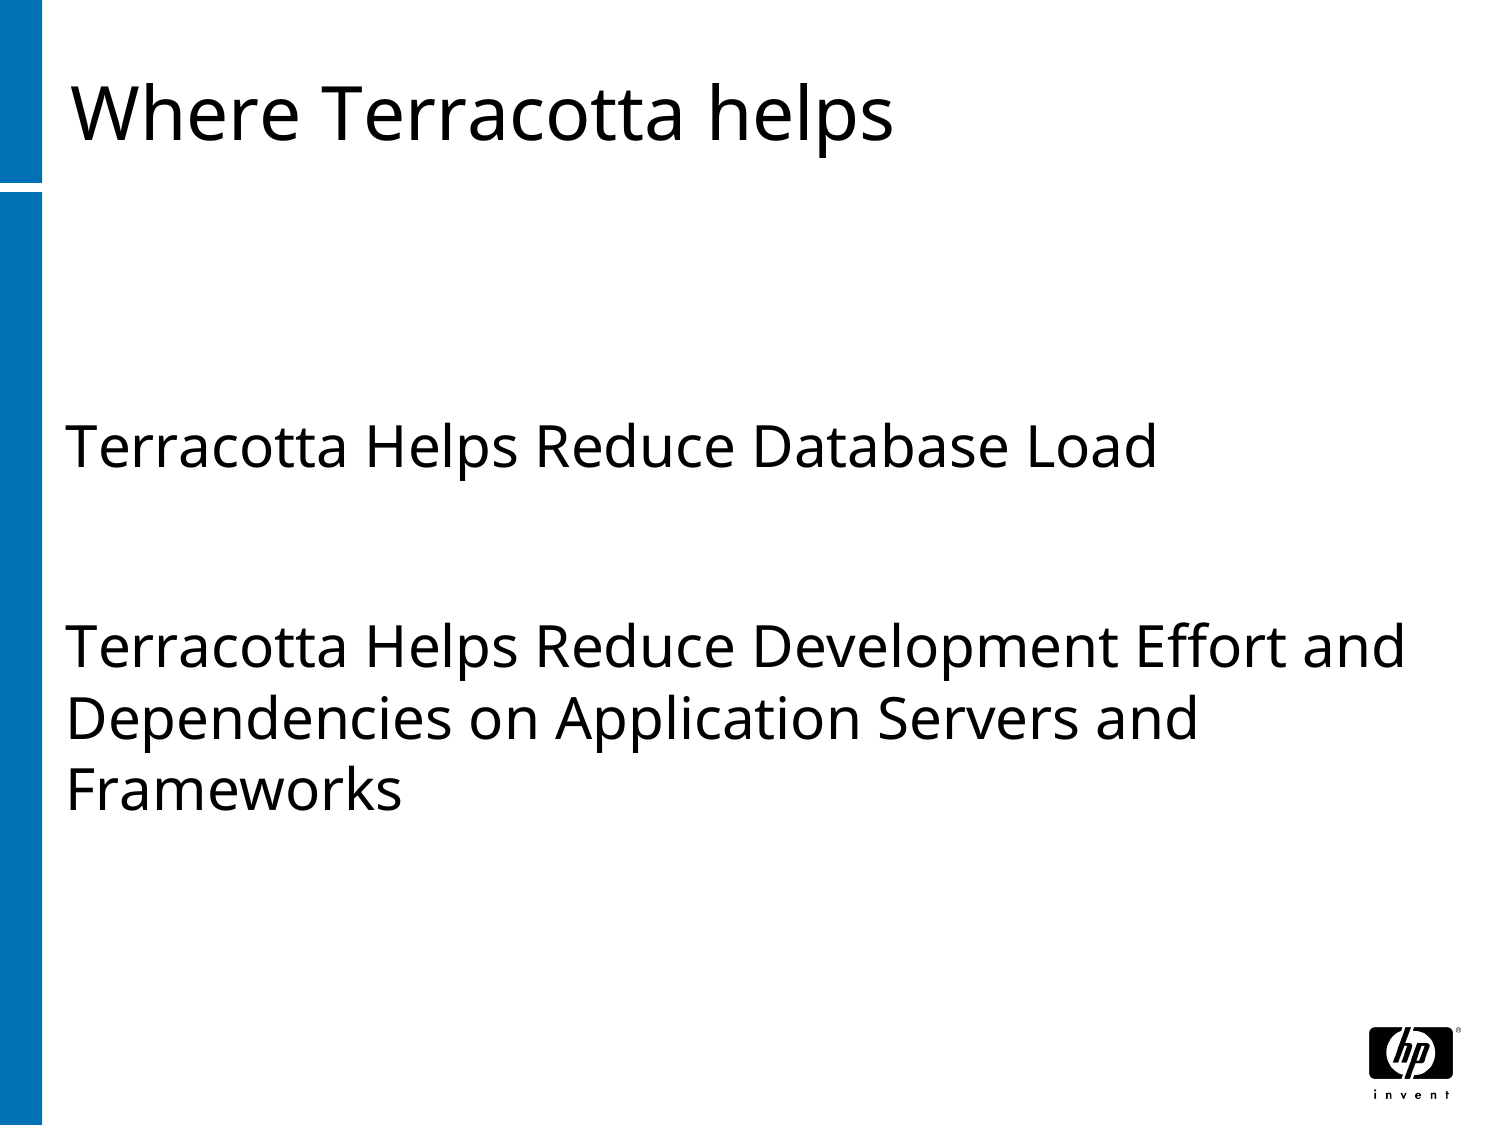

# Where Terracotta helps
Terracotta Helps Reduce Database Load
Terracotta Helps Reduce Development Effort and Dependencies on Application Servers and Frameworks